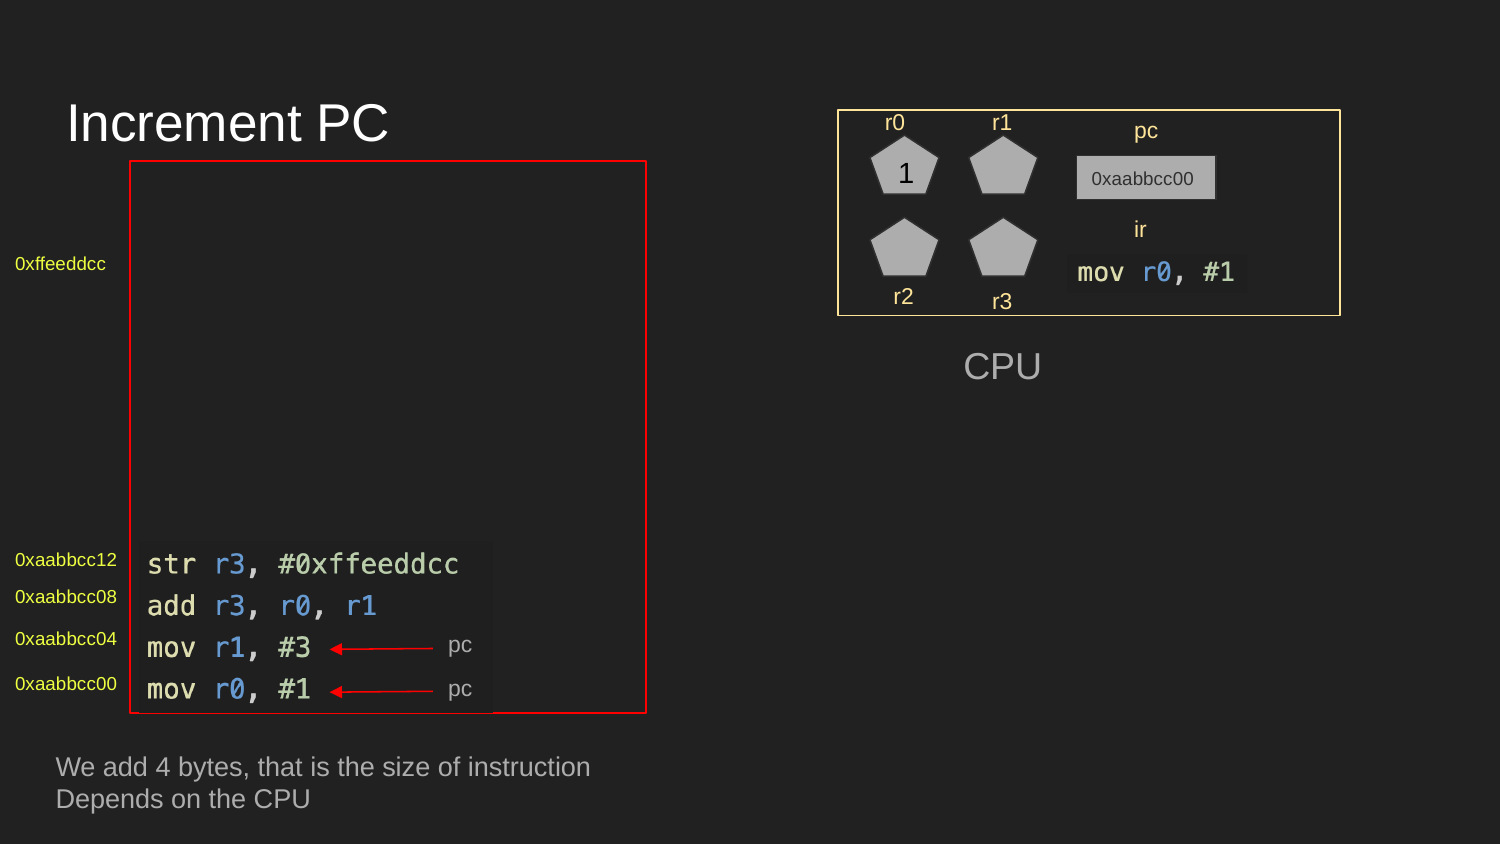

# Increment PC
r0
r1
pc
1
0xaabbcc04
0xaabbcc00
ir
0xffeeddcc
r2
r3
CPU
0xaabbcc12
0xaabbcc08
0xaabbcc04
pc
0xaabbcc00
pc
We add 4 bytes, that is the size of instruction
Depends on the CPU